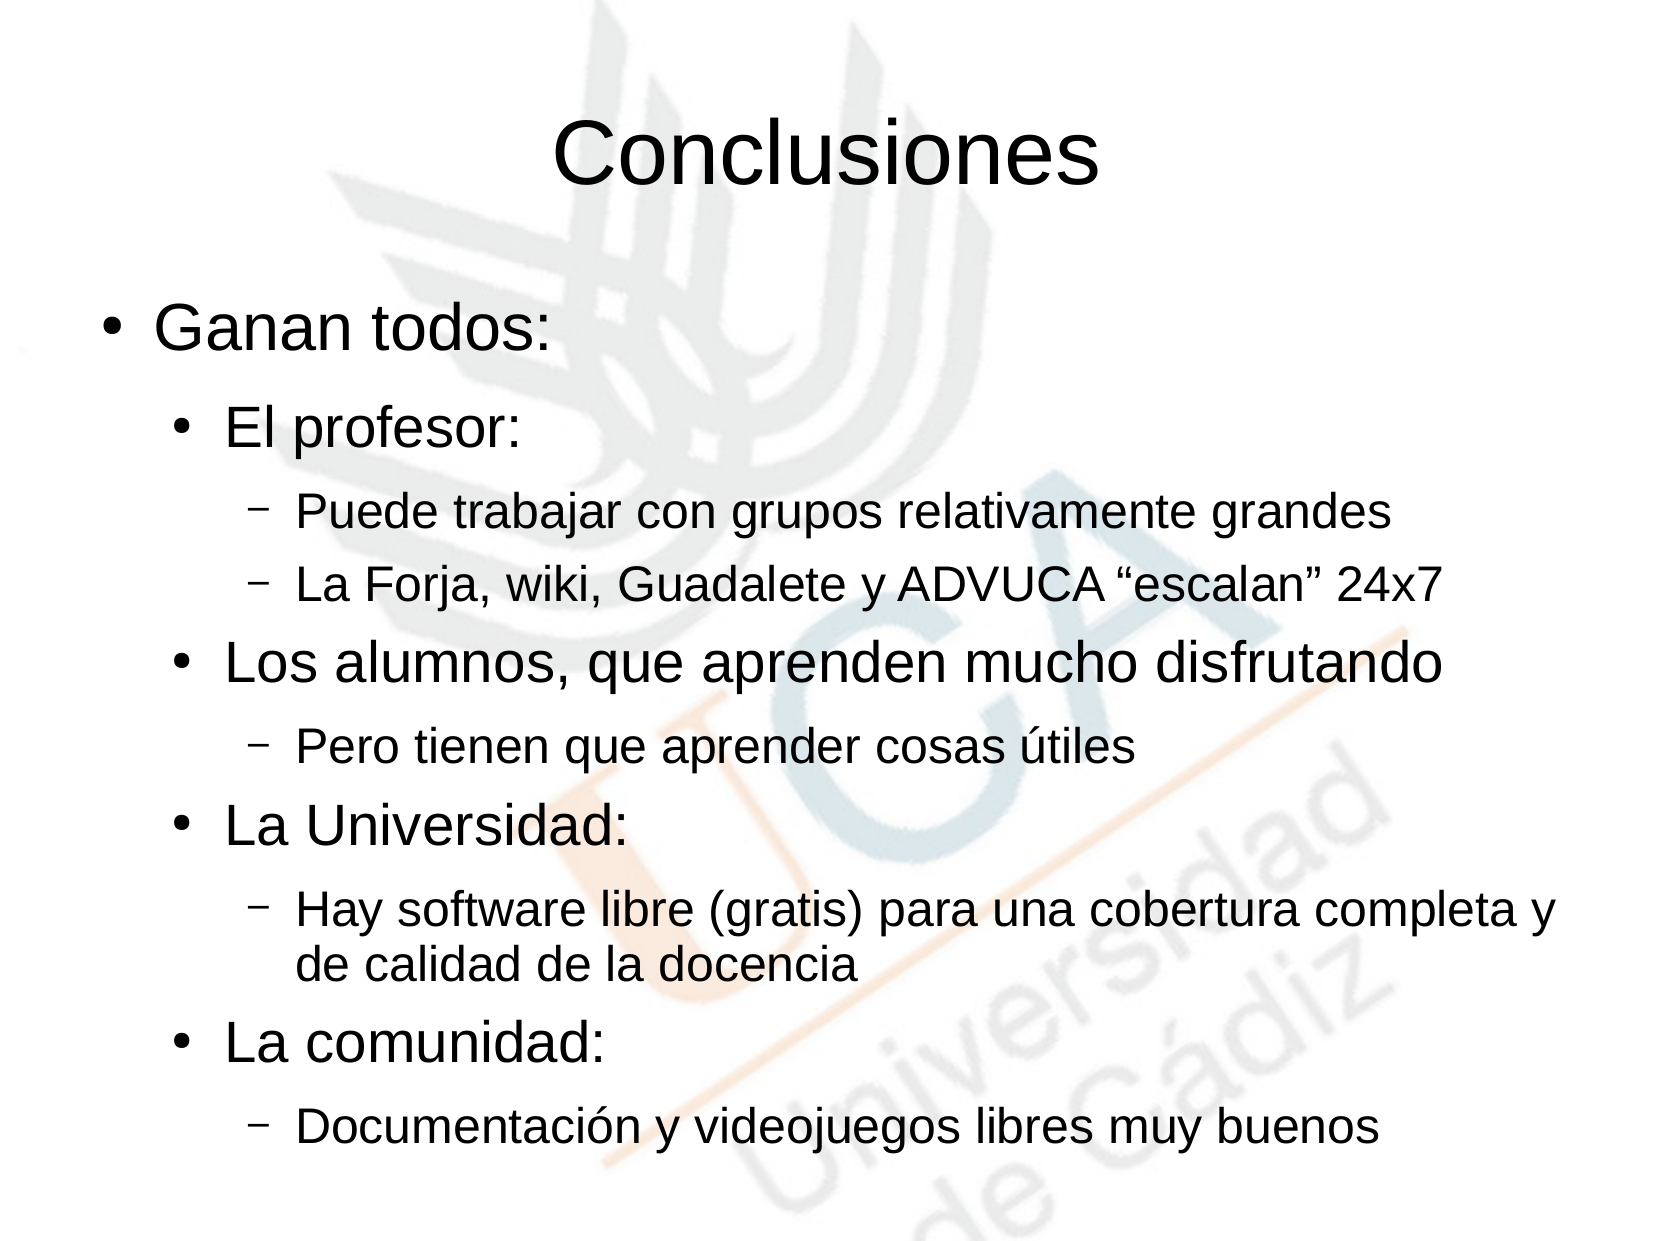

# Conclusiones
Ganan todos:
El profesor:
Puede trabajar con grupos relativamente grandes
La Forja, wiki, Guadalete y ADVUCA “escalan” 24x7
Los alumnos, que aprenden mucho disfrutando
Pero tienen que aprender cosas útiles
La Universidad:
Hay software libre (gratis) para una cobertura completa y de calidad de la docencia
La comunidad:
Documentación y videojuegos libres muy buenos